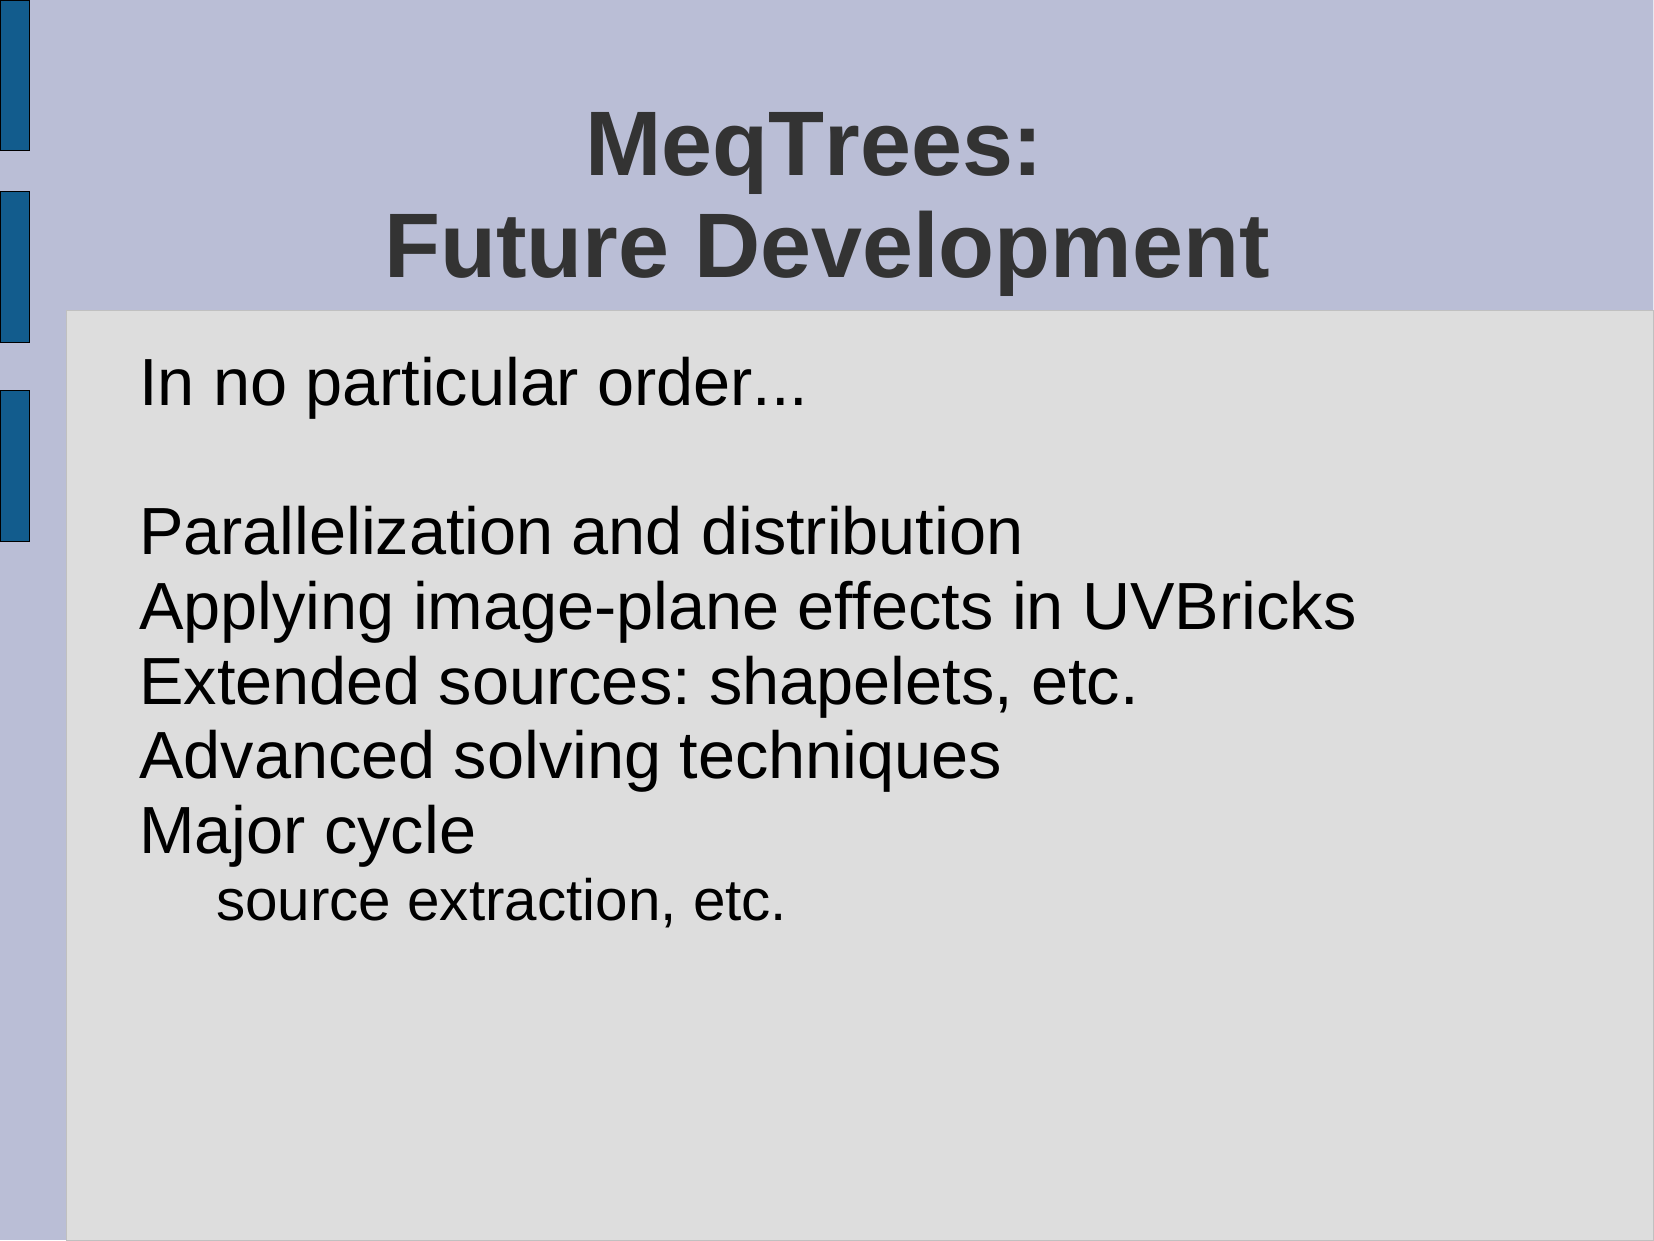

# MeqTrees: Future Development
In no particular order...
Parallelization and distribution
Applying image-plane effects in UVBricks
Extended sources: shapelets, etc.
Advanced solving techniques
Major cycle
source extraction, etc.